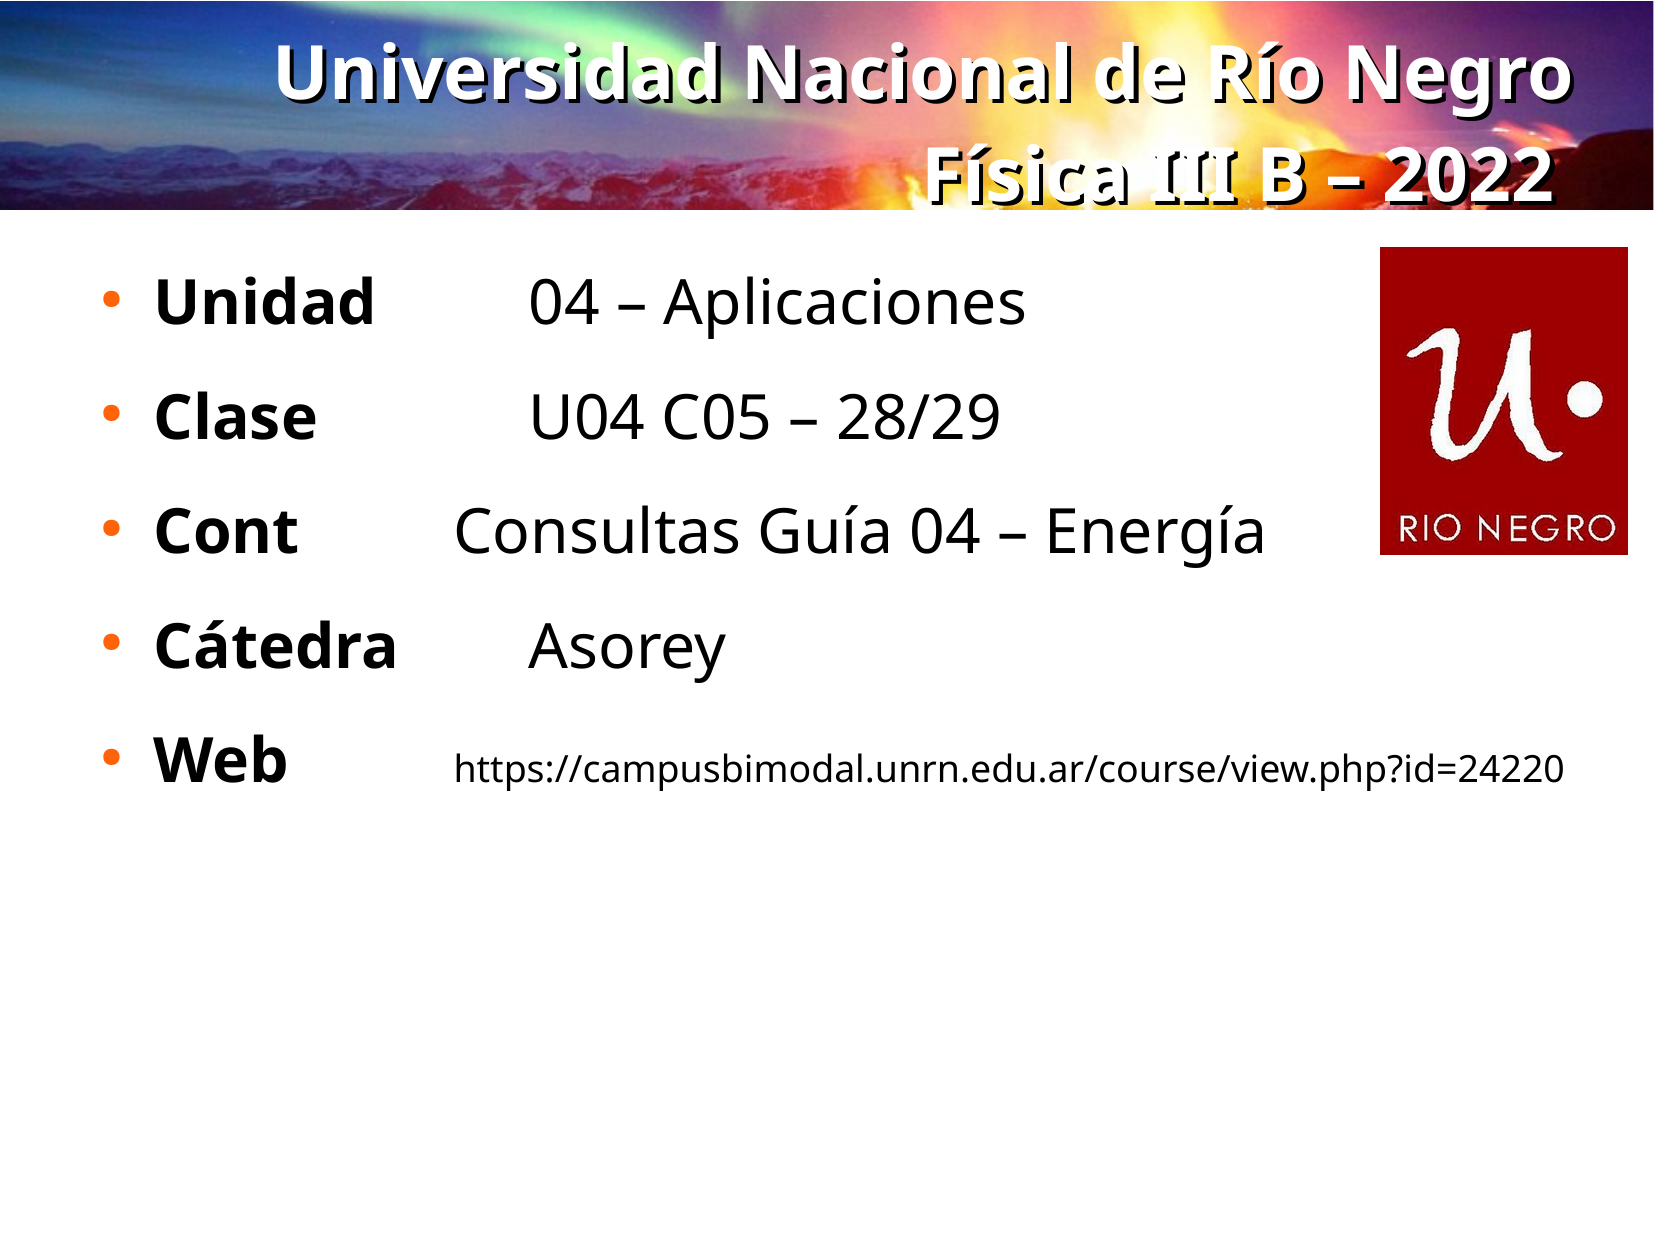

# Universidad Nacional de Río Negro Física III B – 2022
Unidad 		04 – Aplicaciones
Clase			U04 C05 – 28/29
Cont			Consultas Guía 04 – Energía
Cátedra		Asorey
Web			https://campusbimodal.unrn.edu.ar/course/view.php?id=24220